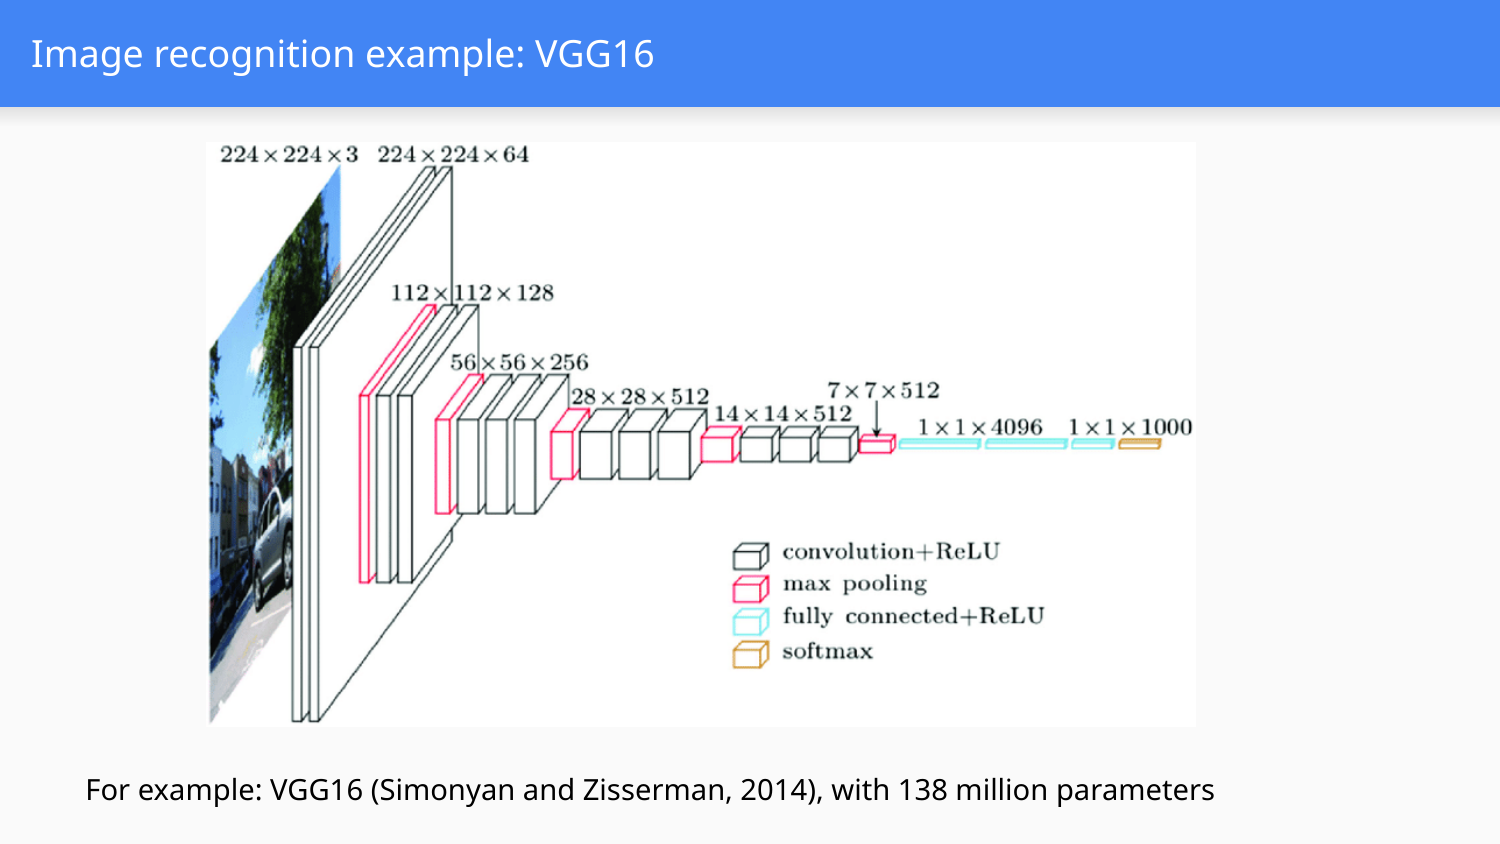

# Image recognition example: VGG16
For example: VGG16 (Simonyan and Zisserman, 2014), with 138 million parameters